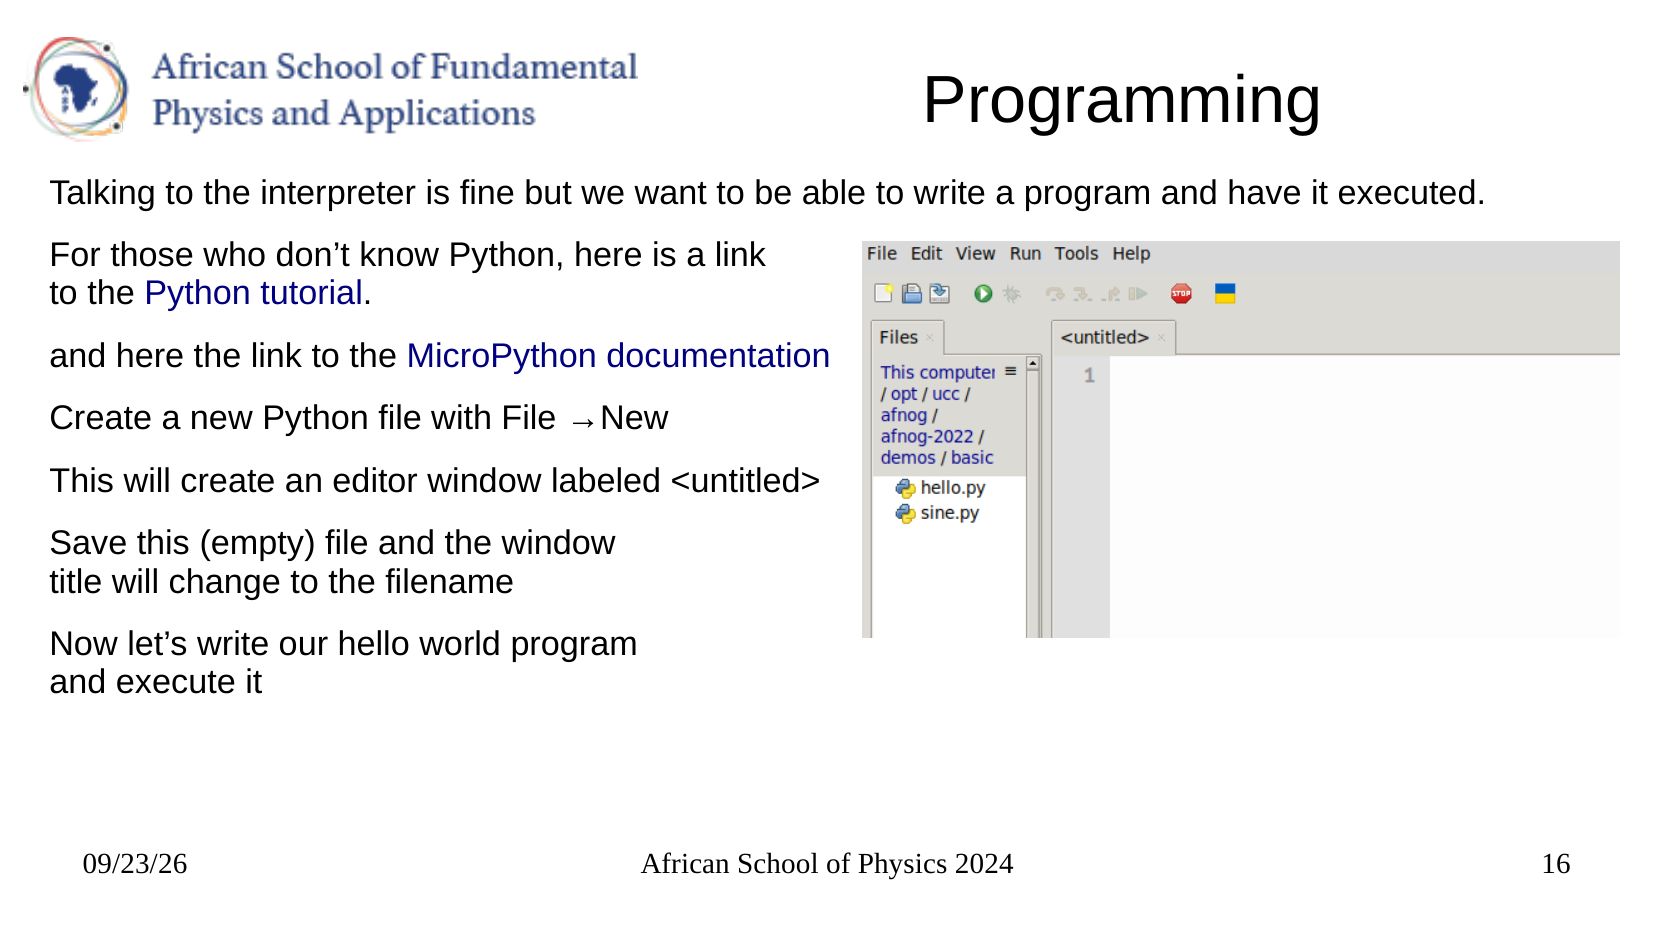

# Programming
Talking to the interpreter is fine but we want to be able to write a program and have it executed.
For those who don’t know Python, here is a link
to the Python tutorial.
and here the link to the MicroPython documentation
Create a new Python file with File →New
This will create an editor window labeled <untitled>
Save this (empty) file and the window
title will change to the filename
Now let’s write our hello world program
and execute it
African School of Physics 2024
16